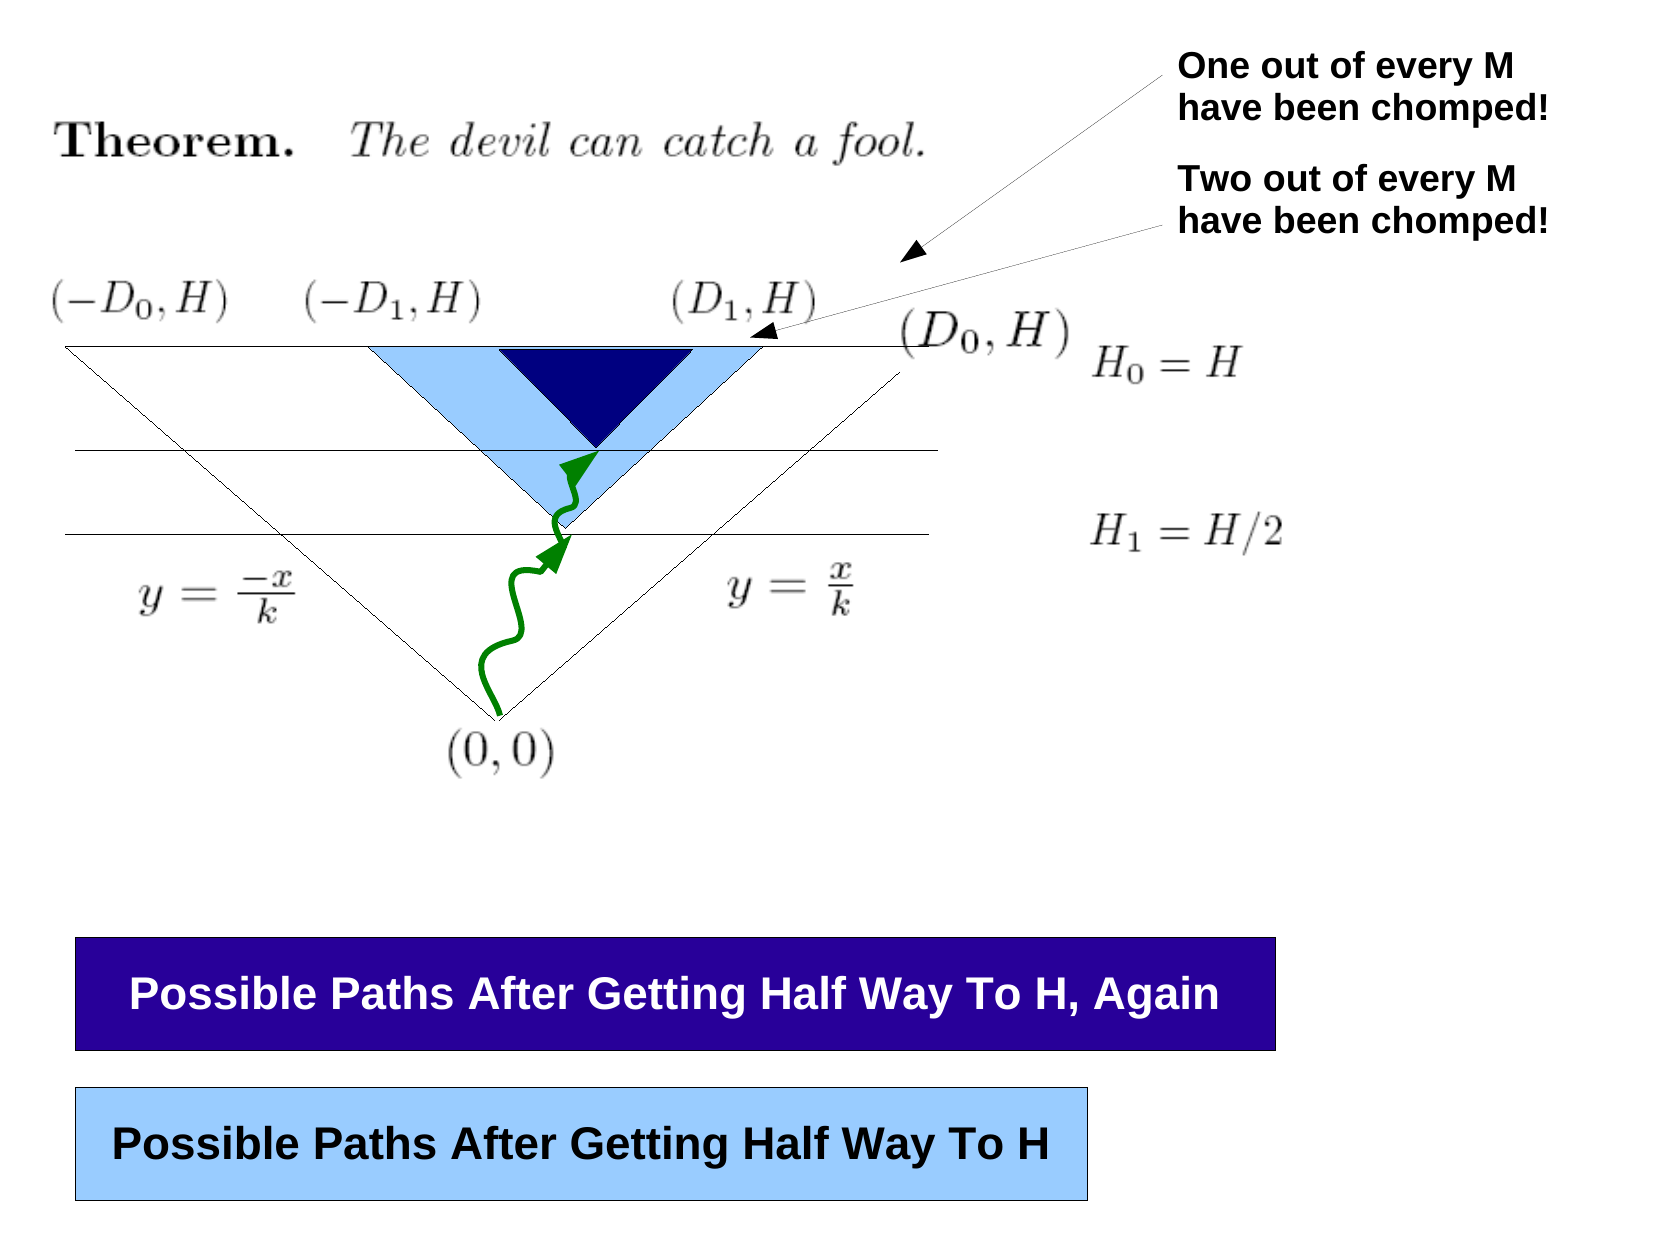

One out of every M have been chomped!
Two out of every M have been chomped!
Possible Paths After Getting Half Way To H
Possible Paths After Getting Half Way To H, Again